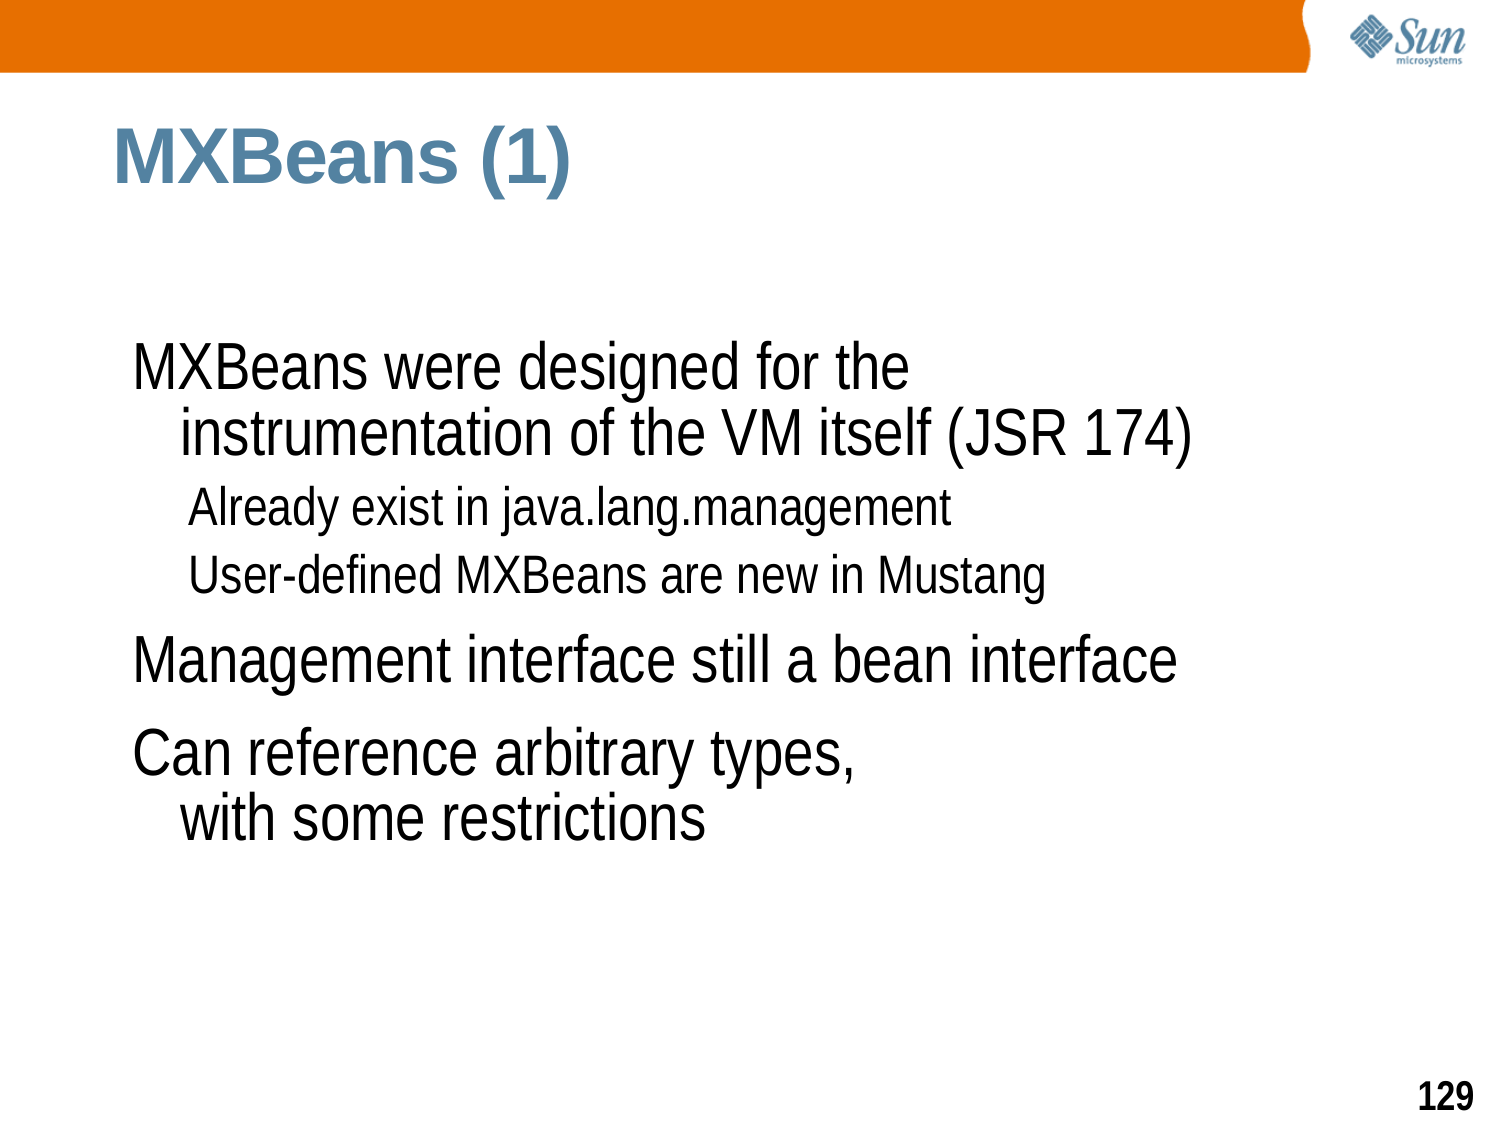

# MXBeans (1)
MXBeans were designed for the
instrumentation of the VM itself (JSR 174)
Already exist in java.lang.management
User-defined MXBeans are new in Mustang
Management interface still a bean interface
Can reference arbitrary types,
with some restrictions